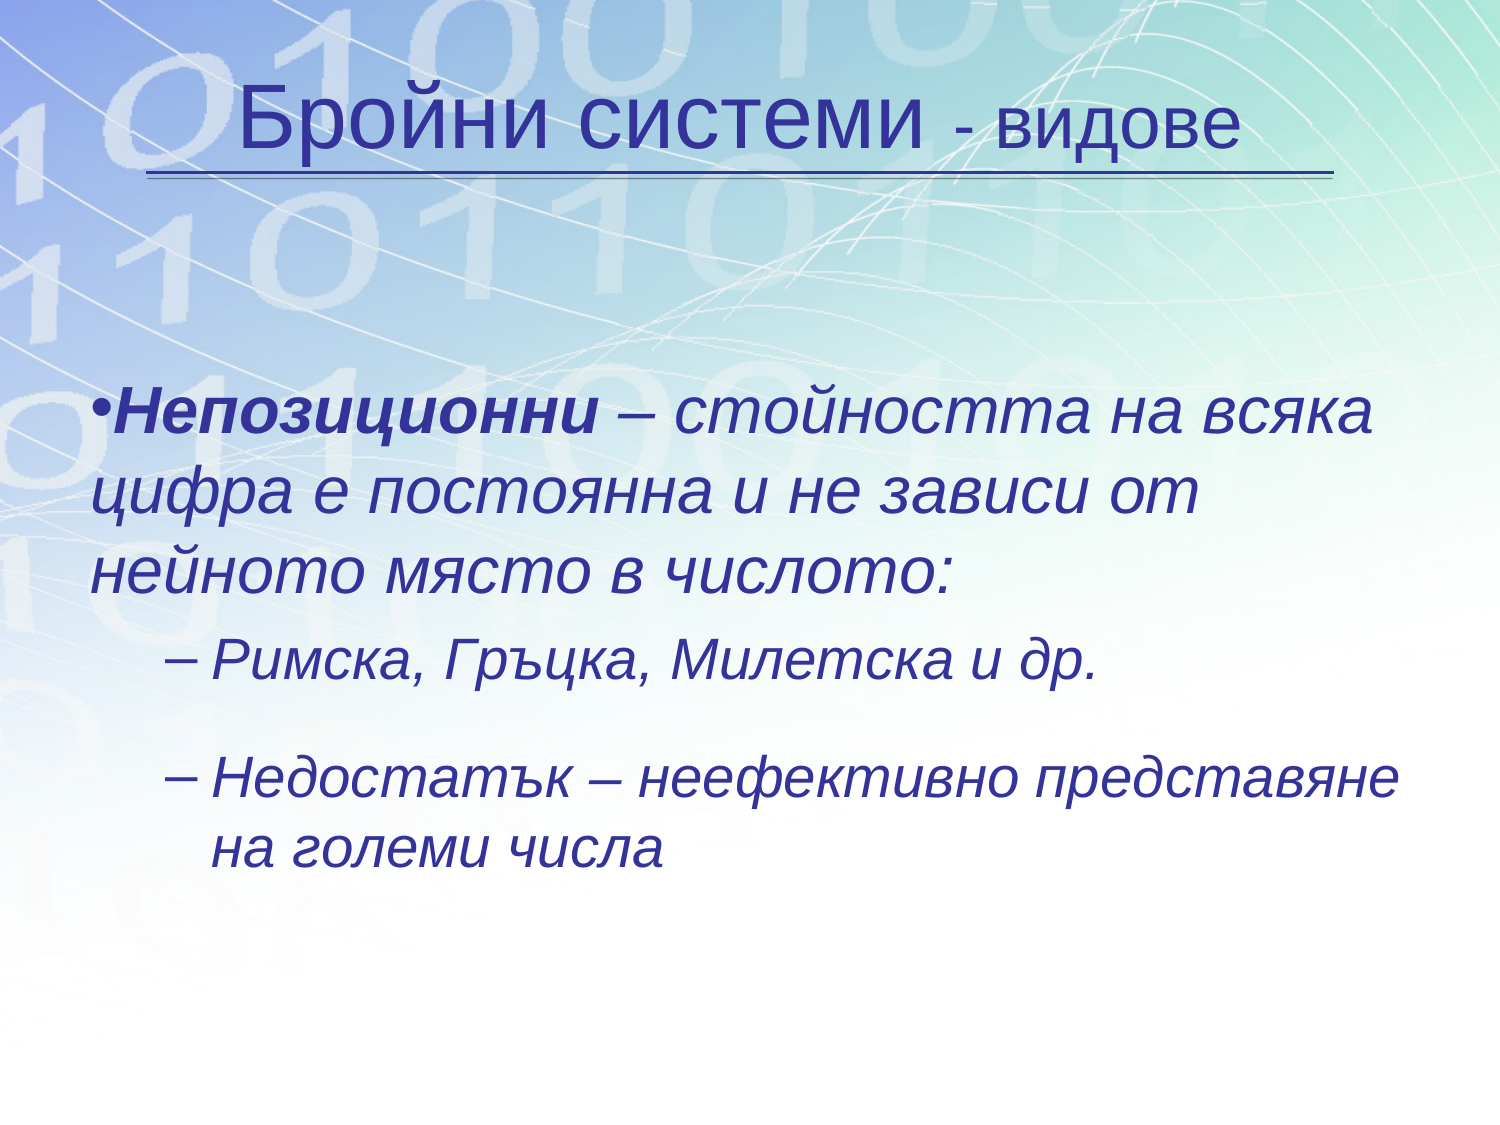

# Бройни системи - видове
Непозиционни – стойността на всяка цифра е постоянна и не зависи от нейното място в числото:
Римска, Гръцка, Милетска и др.
Недостатък – неефективно представяне на големи числа